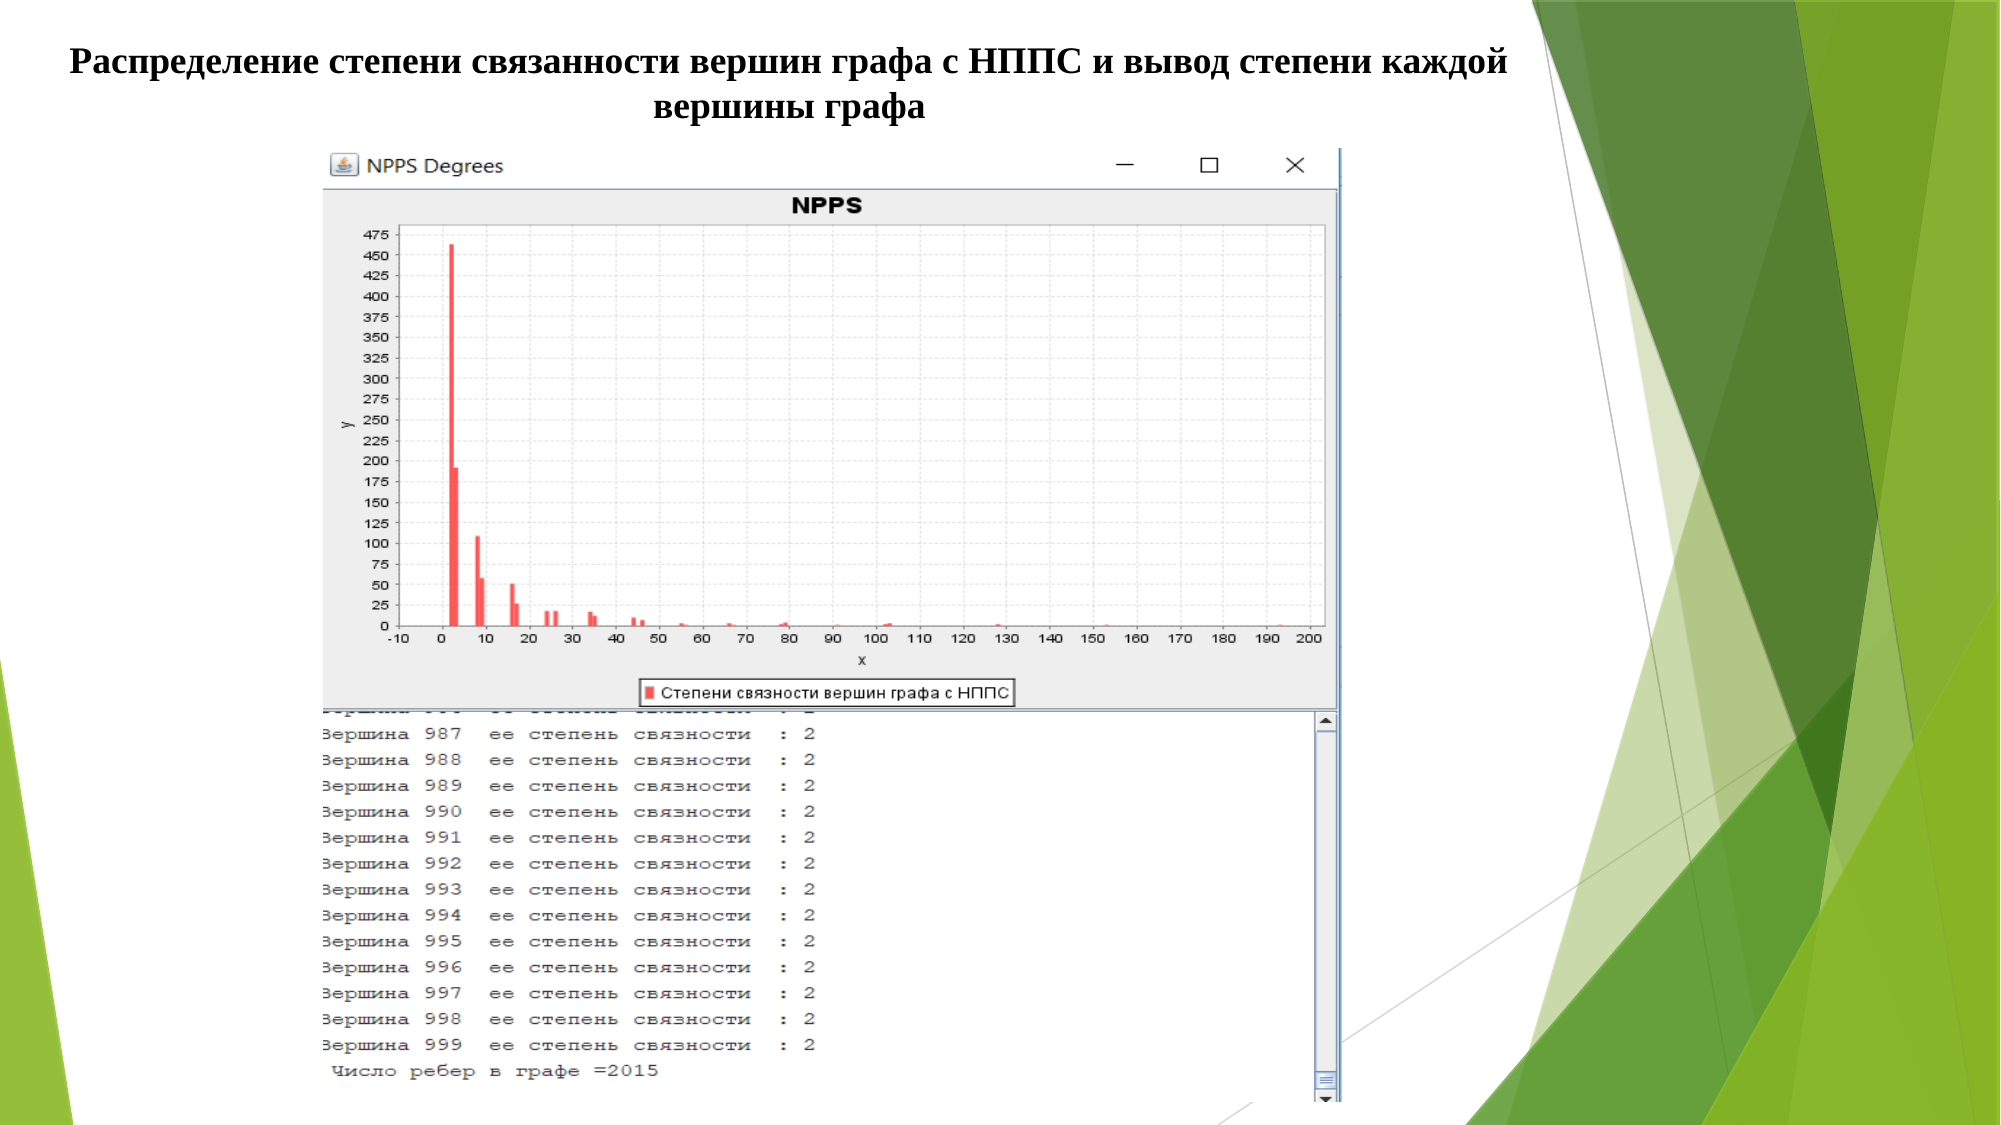

Распределение степени связанности вершин графа с НППС и вывод степени каждой вершины графа